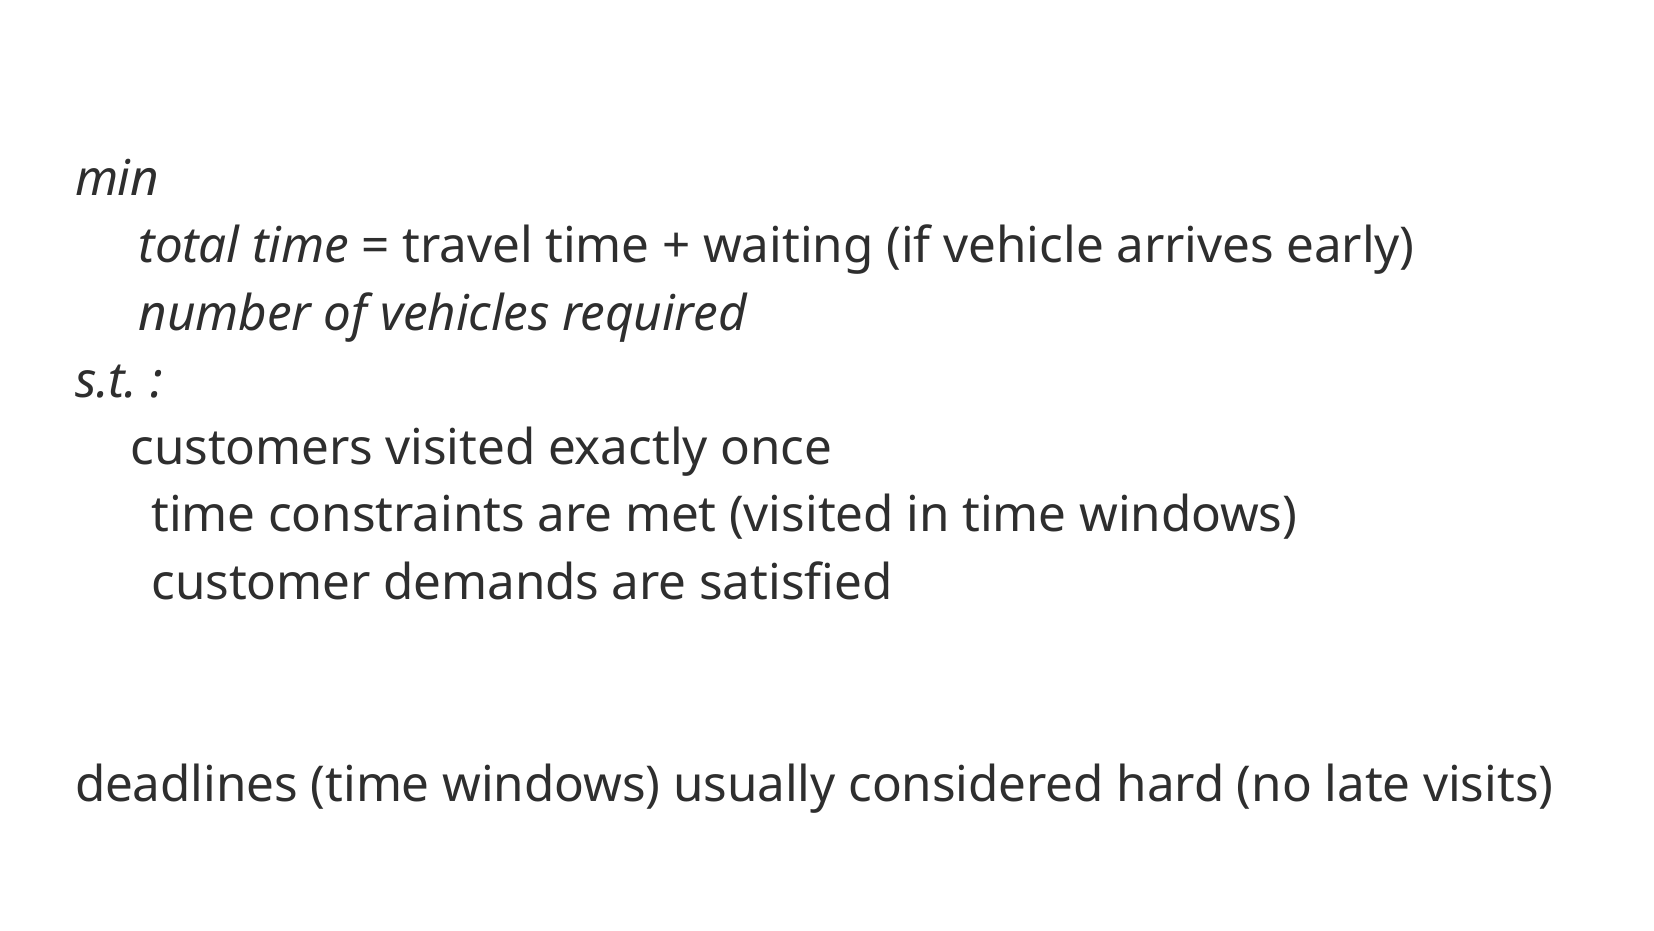

# min
 total time = travel time + waiting (if vehicle arrives early)
 number of vehicles required
s.t. :
 	customers visited exactly once
 time constraints are met (visited in time windows)
 customer demands are satisfied
deadlines (time windows) usually considered hard (no late visits)